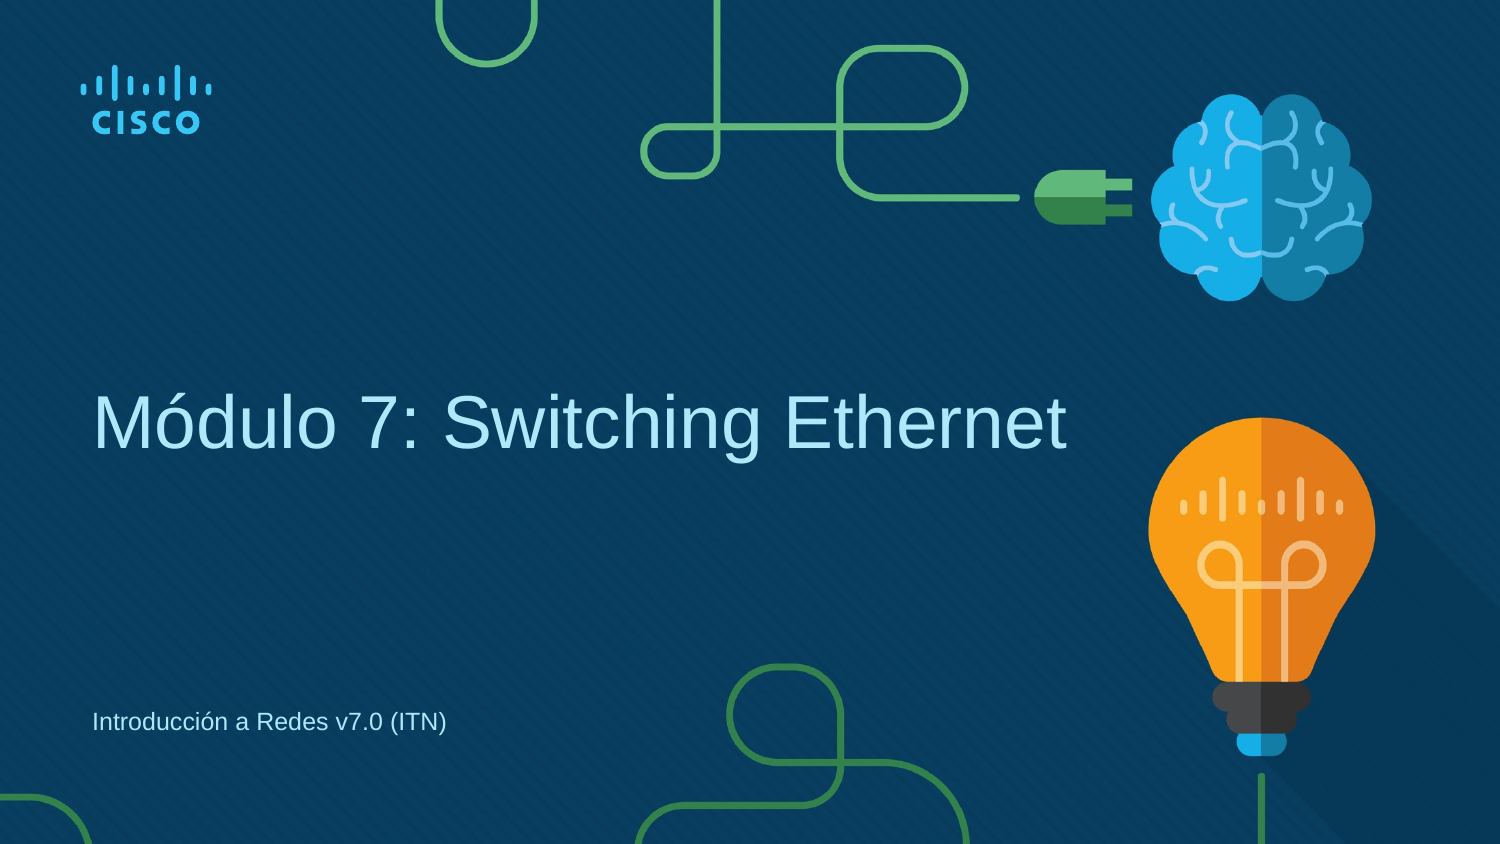

Módulo 7: Switching Ethernet
# Introducción a Redes v7.0 (ITN)